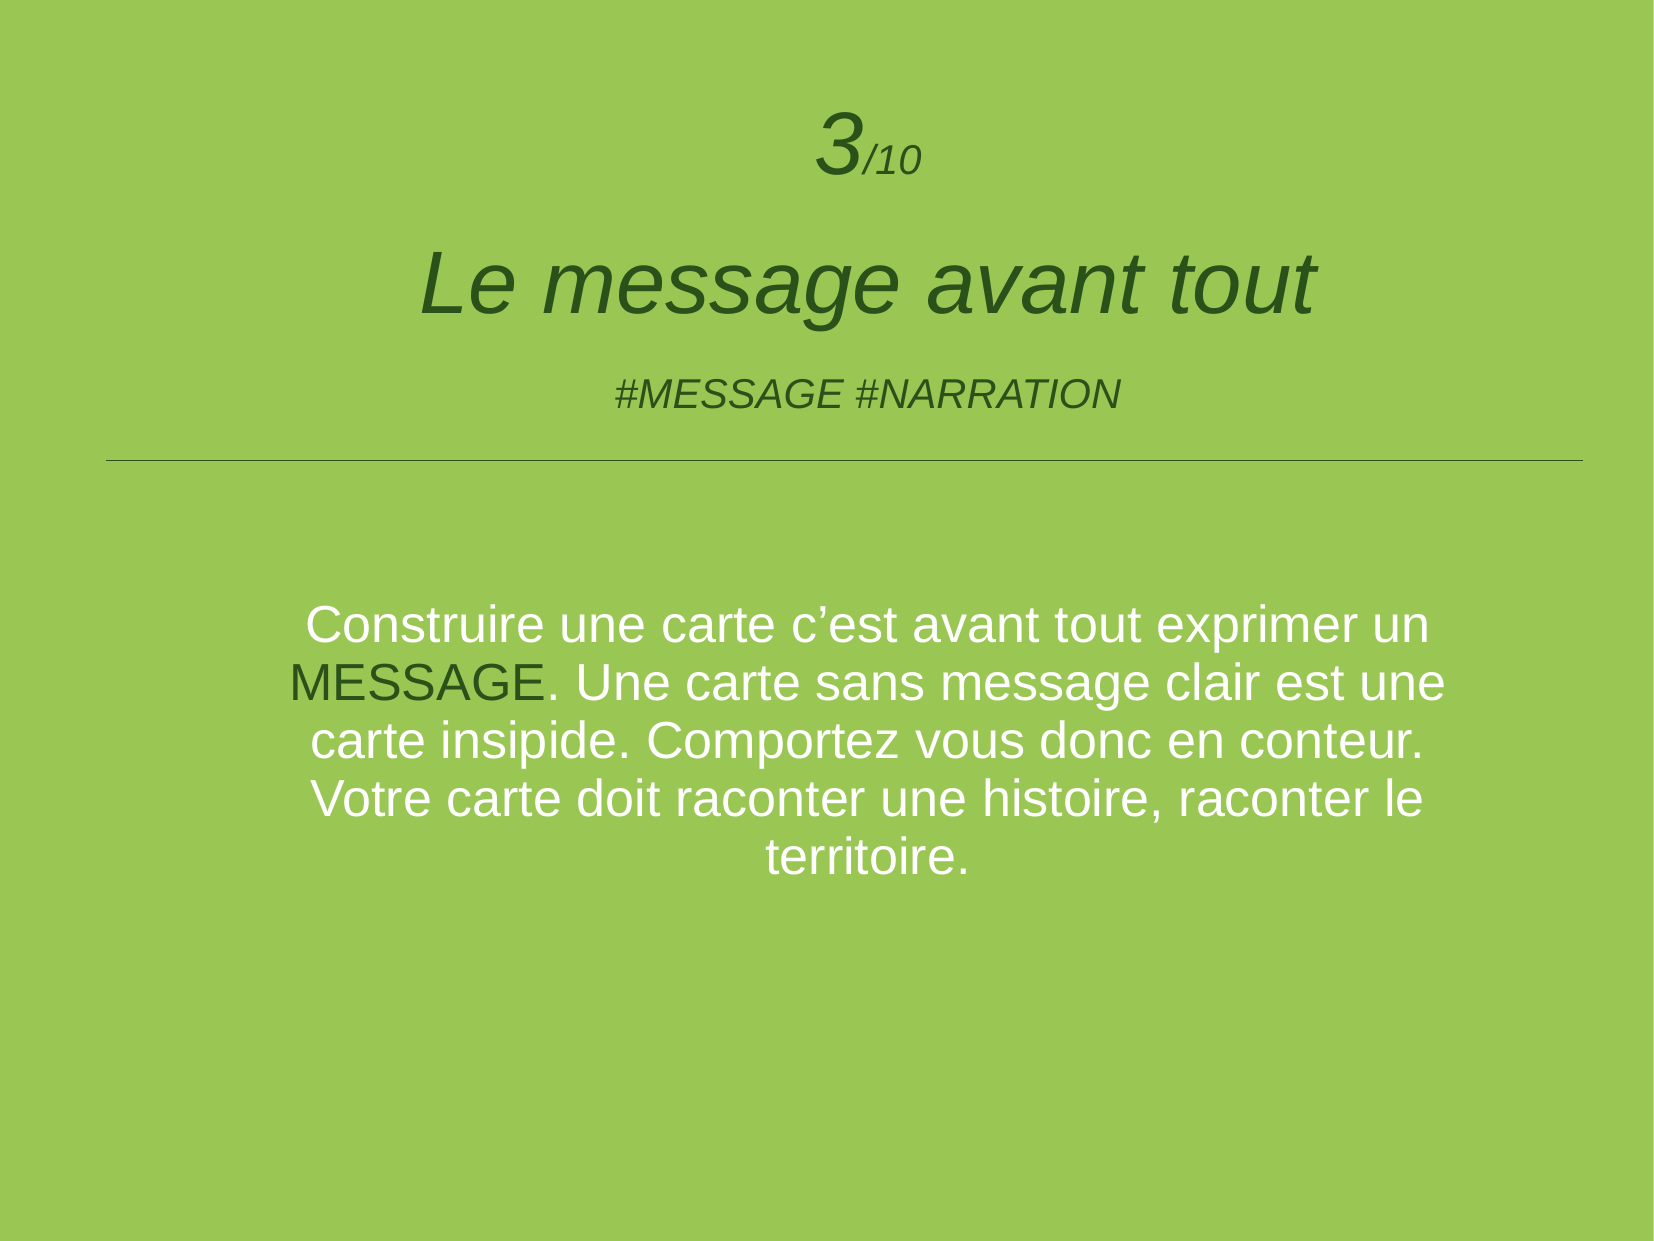

# 3/10
Le message avant tout
#MESSAGE #NARRATION
Construire une carte c’est avant tout exprimer un MESSAGE. Une carte sans message clair est une carte insipide. Comportez vous donc en conteur. Votre carte doit raconter une histoire, raconter le territoire.